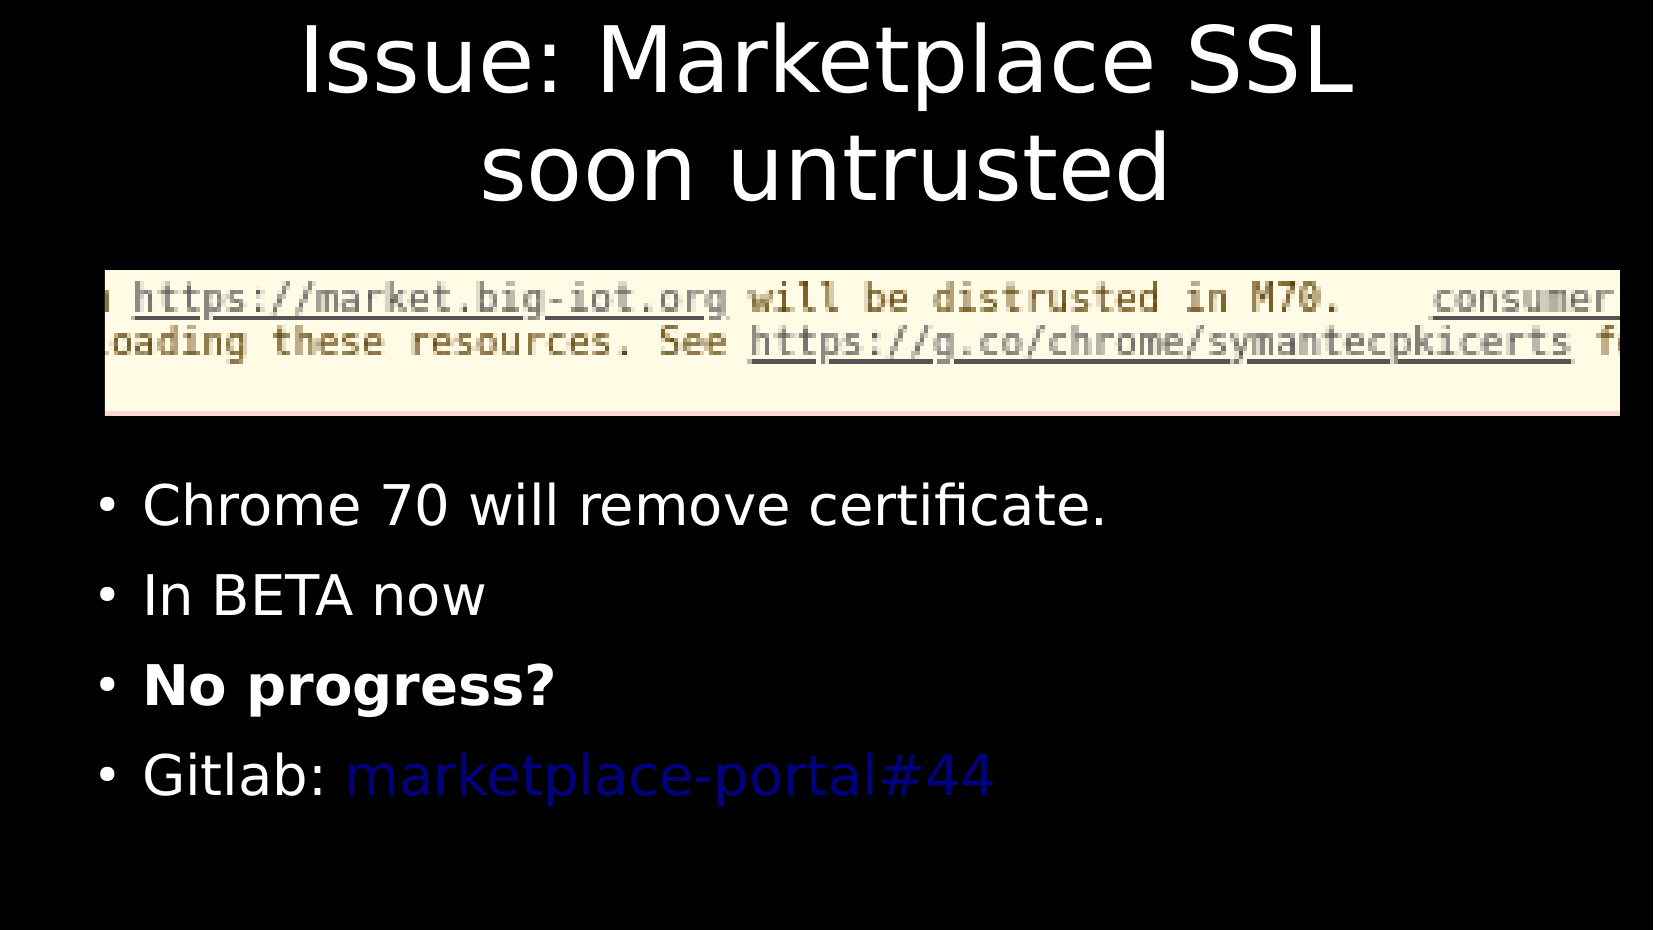

# Issue: Marketplace SSL soon untrusted
Chrome 70 will remove certificate.
In BETA now
No progress?
Gitlab: marketplace-portal#44